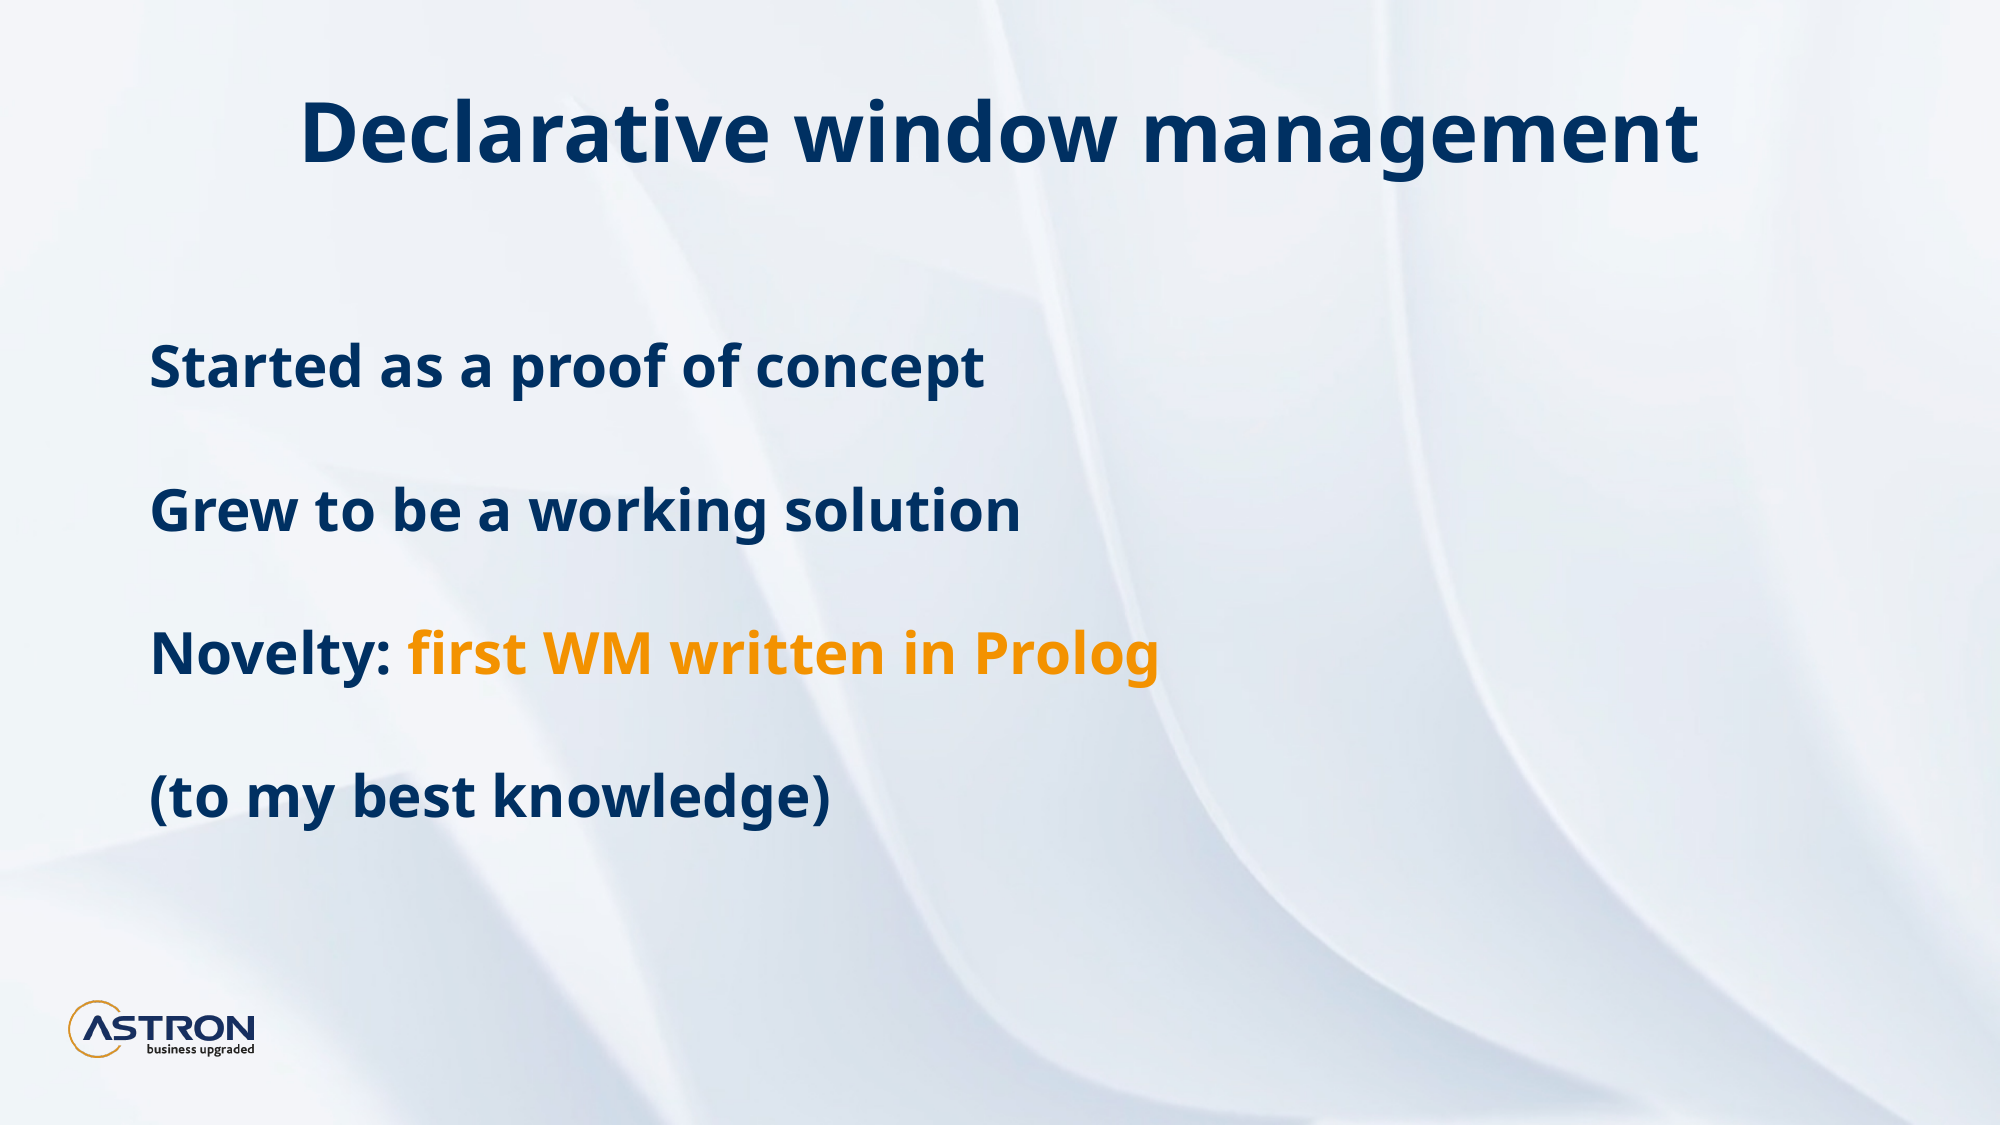

# Declarative window management
Started as a proof of concept
Grew to be a working solution
Novelty: first WM written in Prolog
(to my best knowledge)